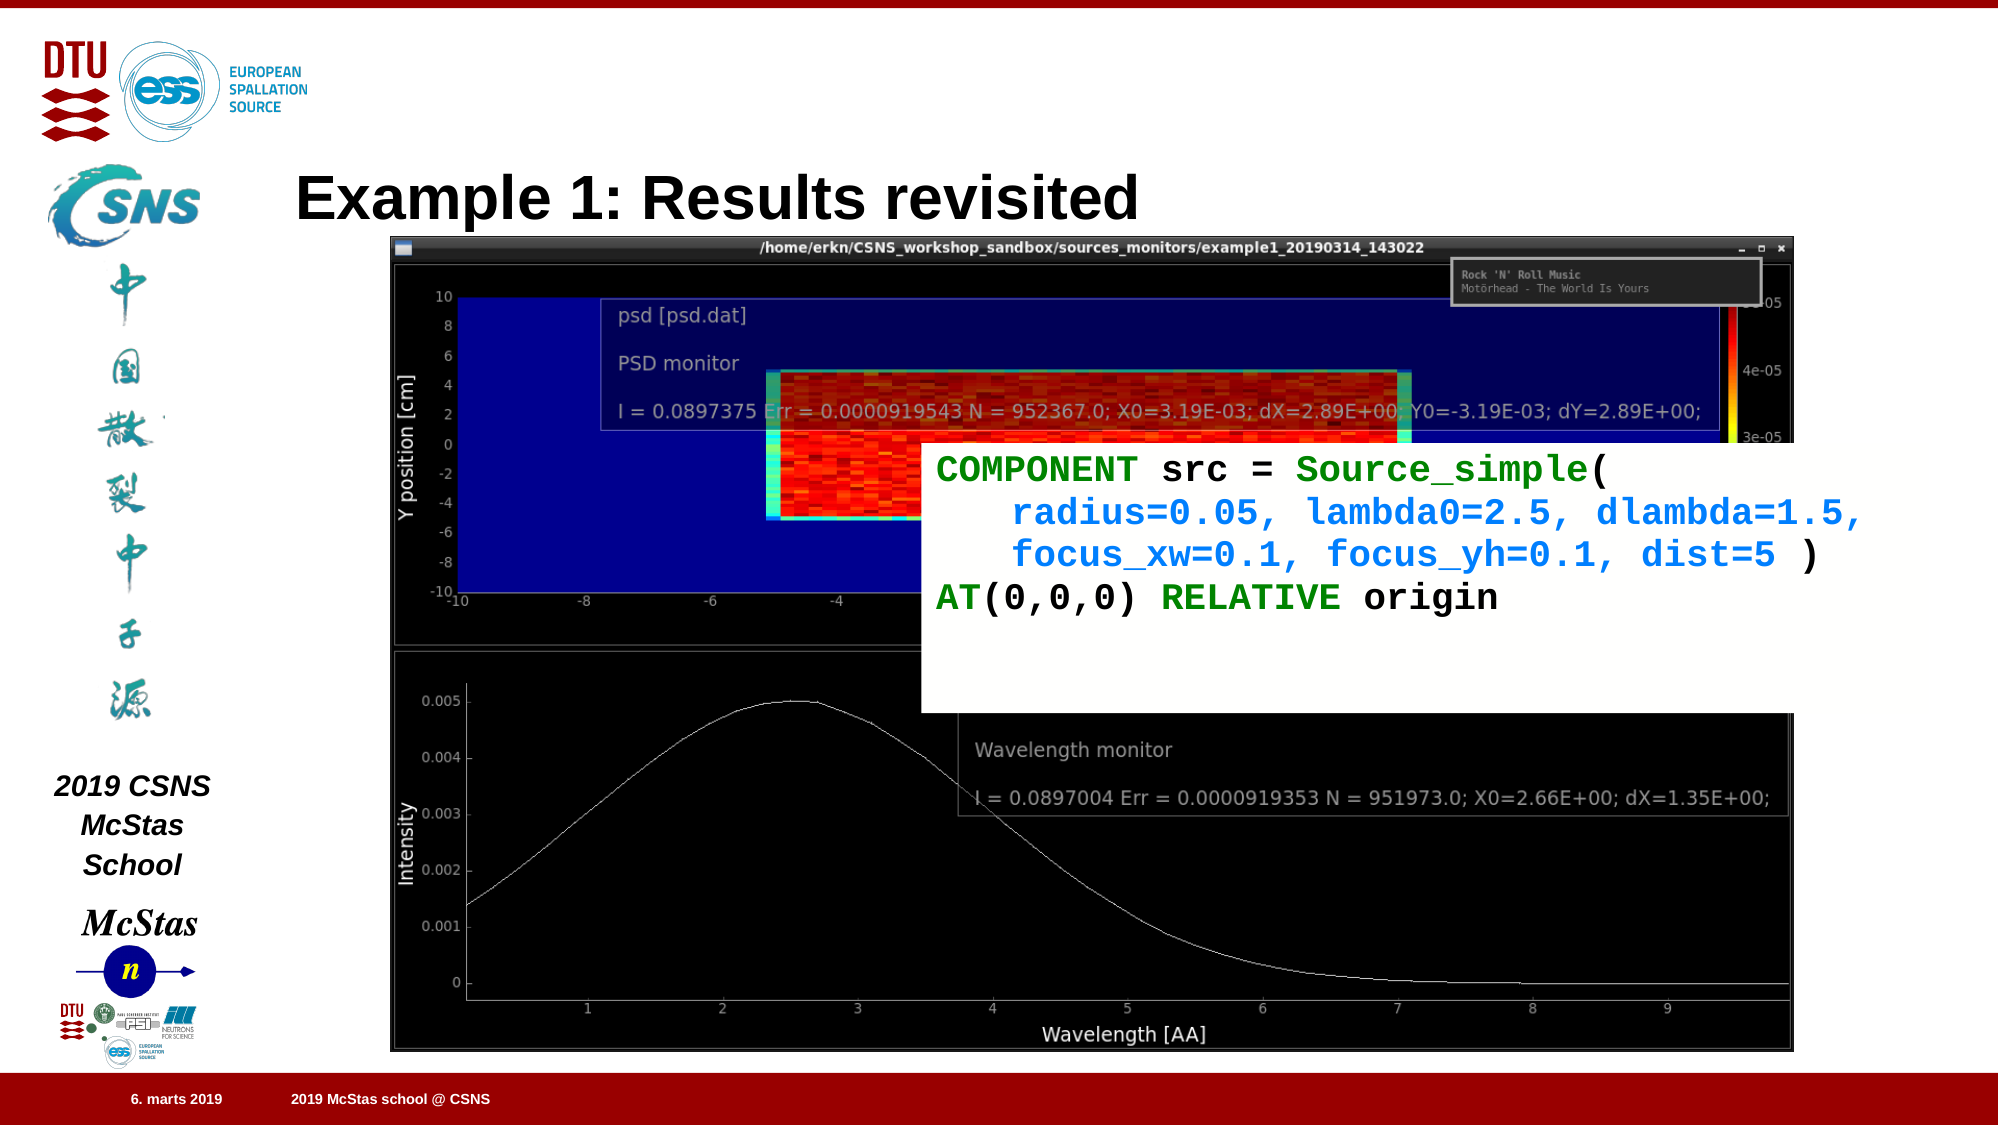

# Example 1: Results revisited
COMPONENT src = Source_simple(
	radius=0.05, lambda0=2.5, dlambda=1.5,
	focus_xw=0.1, focus_yh=0.1, dist=5 )
AT(0,0,0) RELATIVE origin